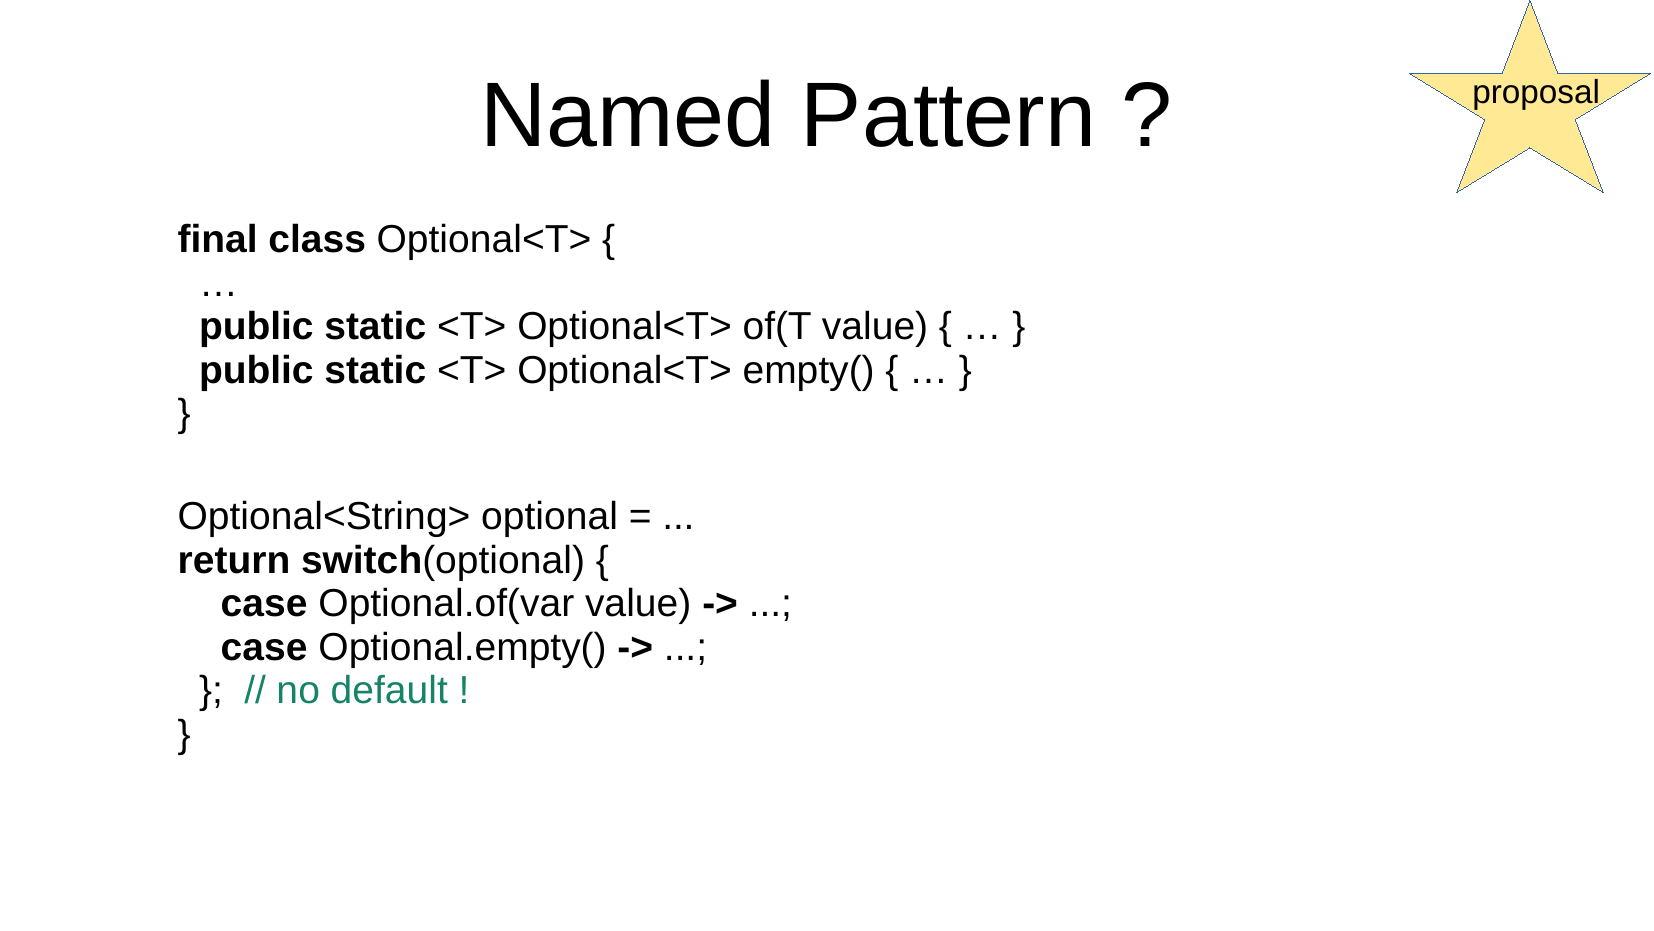

proposal
# Named Pattern ?
final class Optional<T> {
 …
 public static <T> Optional<T> of(T value) { … }
 public static <T> Optional<T> empty() { … }
}
Optional<String> optional = ...
return switch(optional) {
 case Optional.of(var value) -> ...;
 case Optional.empty() -> ...;
 }; // no default !
}